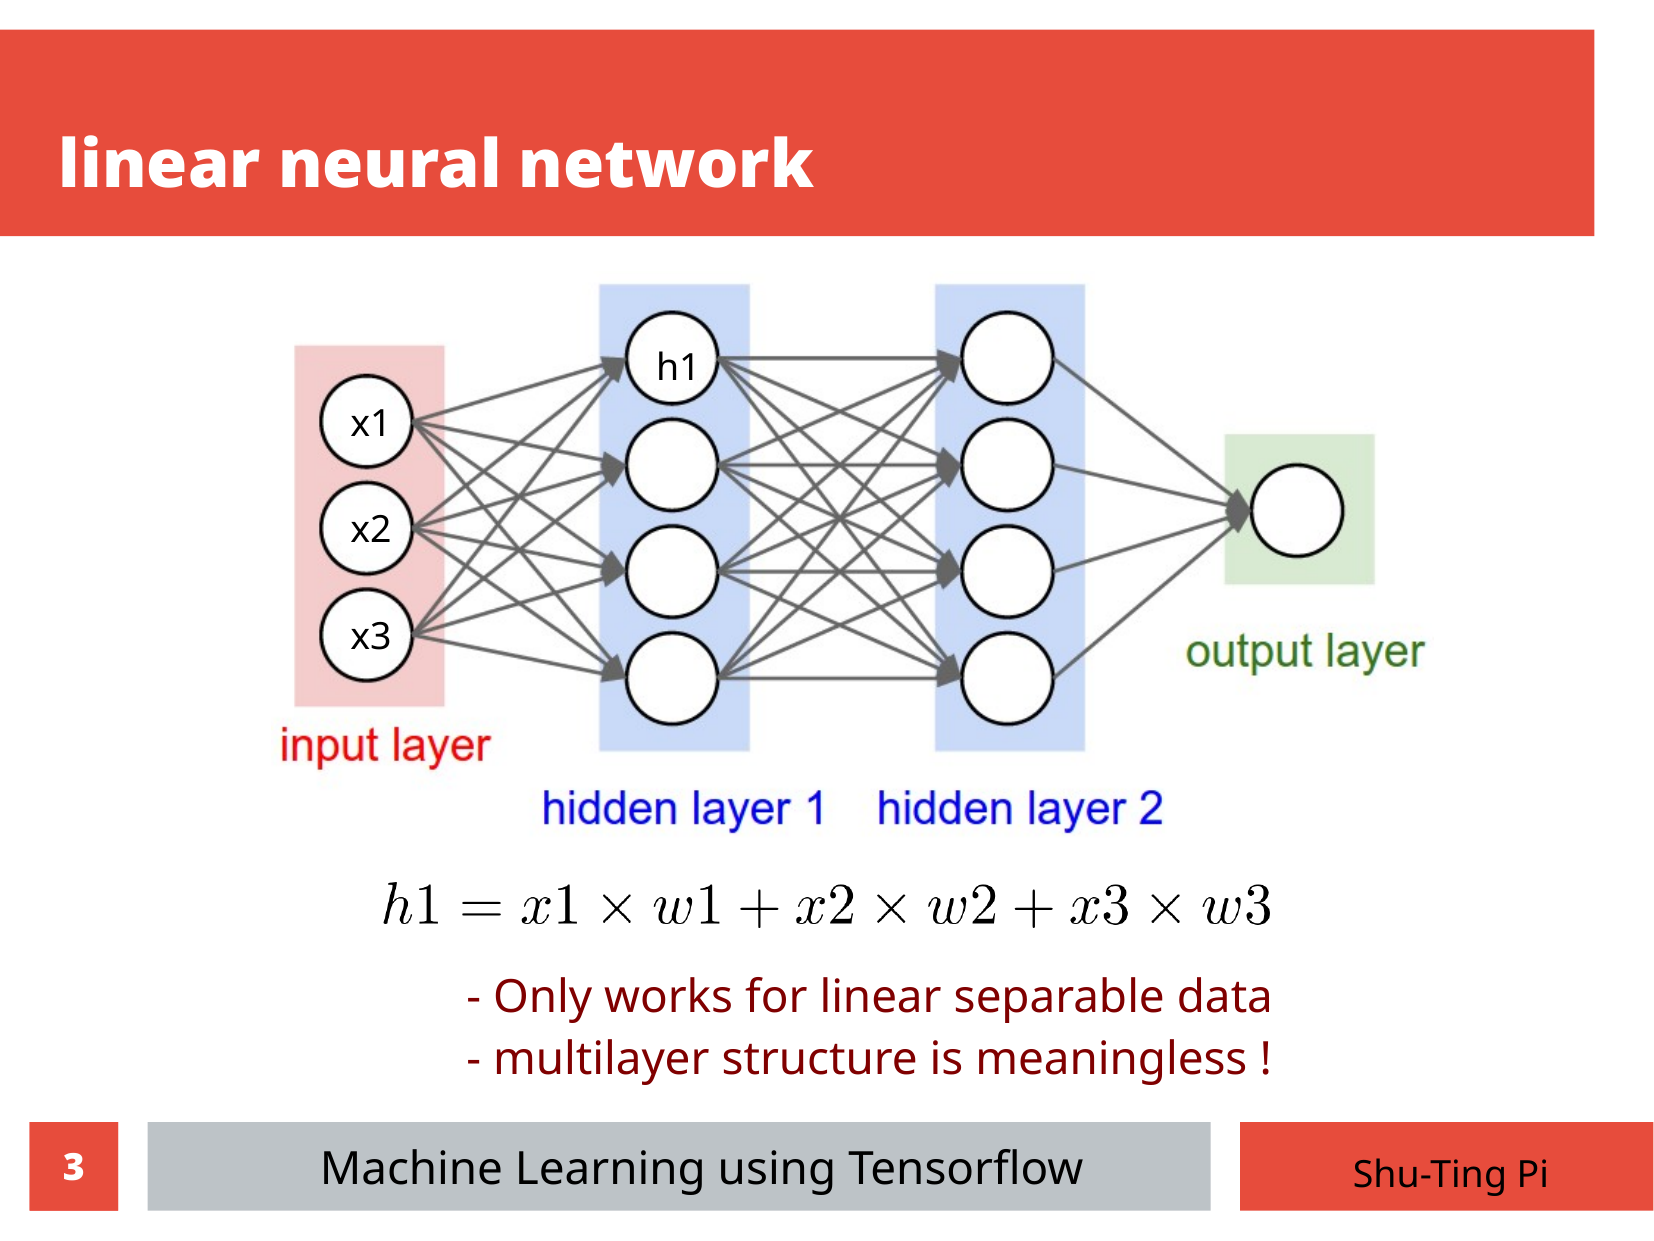

# linear neural network
h1
x1
x2
x3
- Only works for linear separable data
- multilayer structure is meaningless !
3
Machine Learning using Tensorflow
Shu-Ting Pi